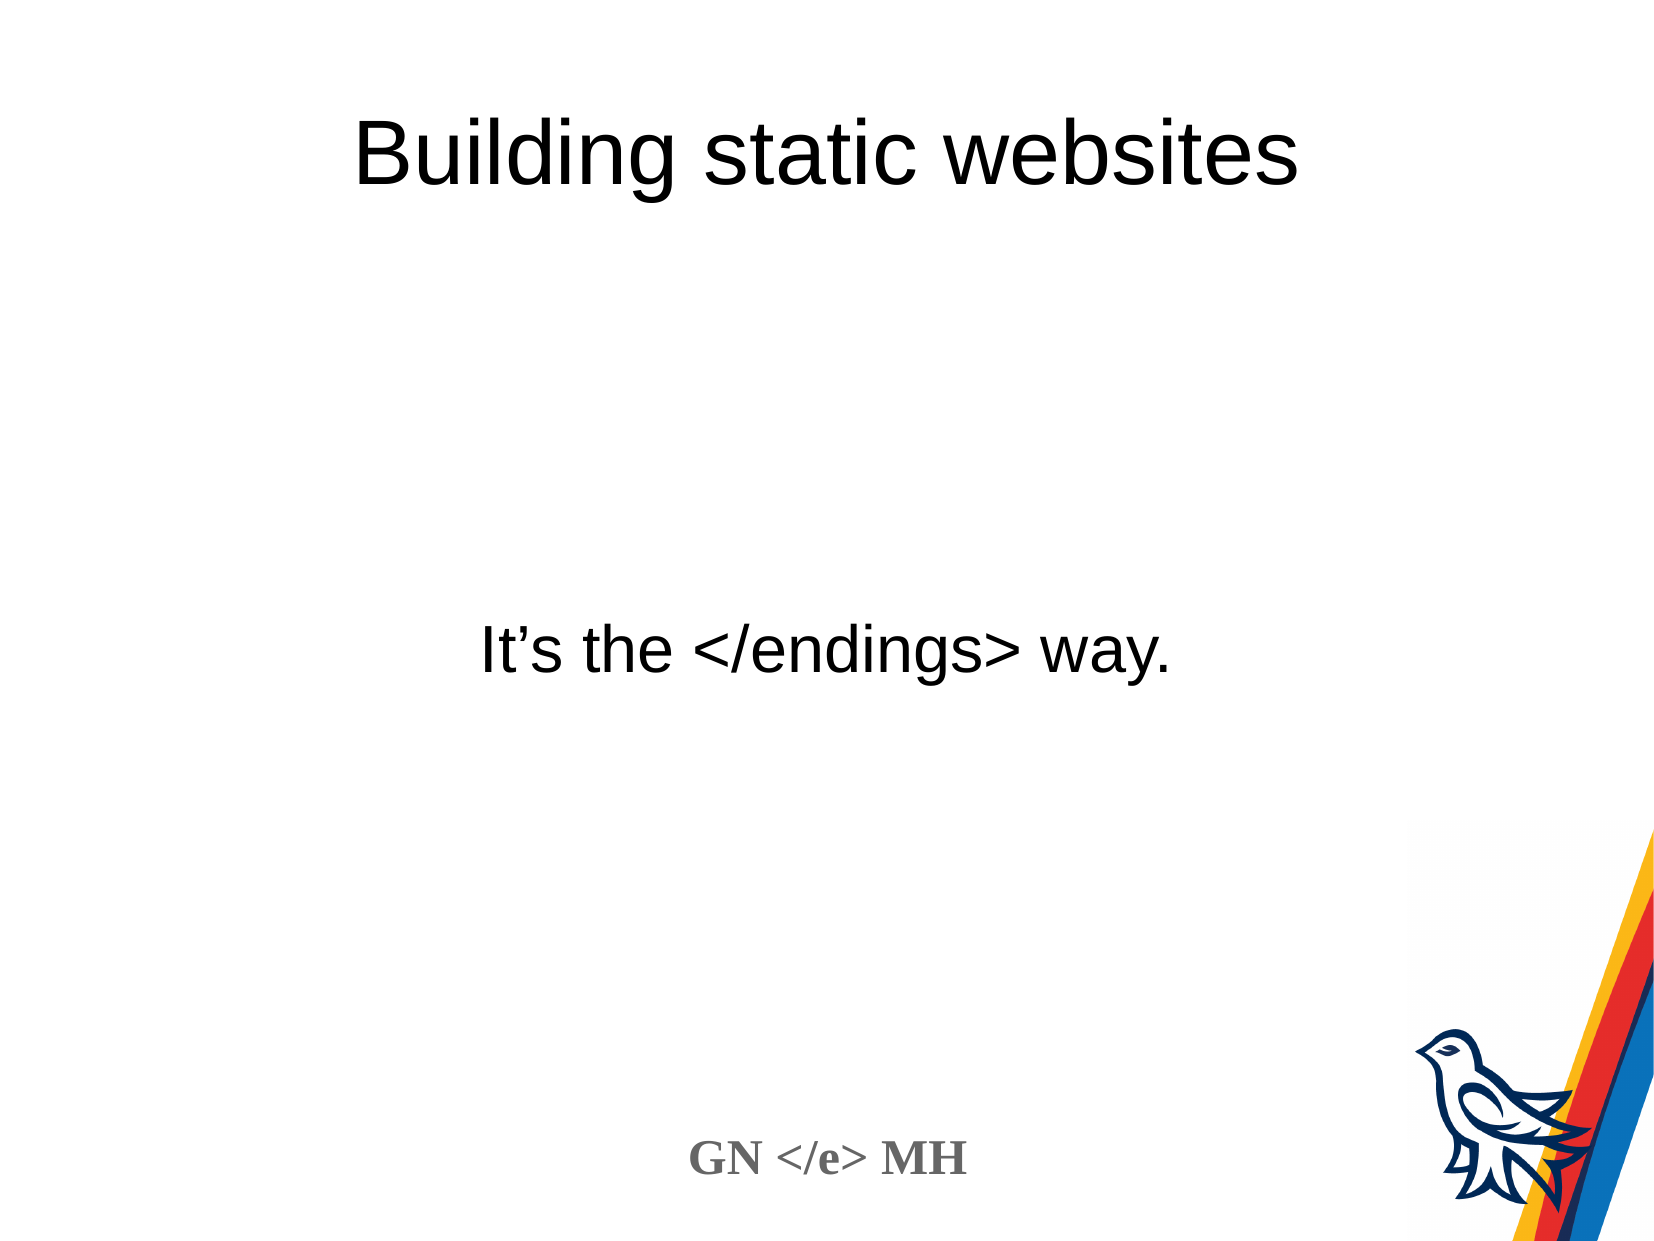

# Building static websites
It’s the </endings> way.